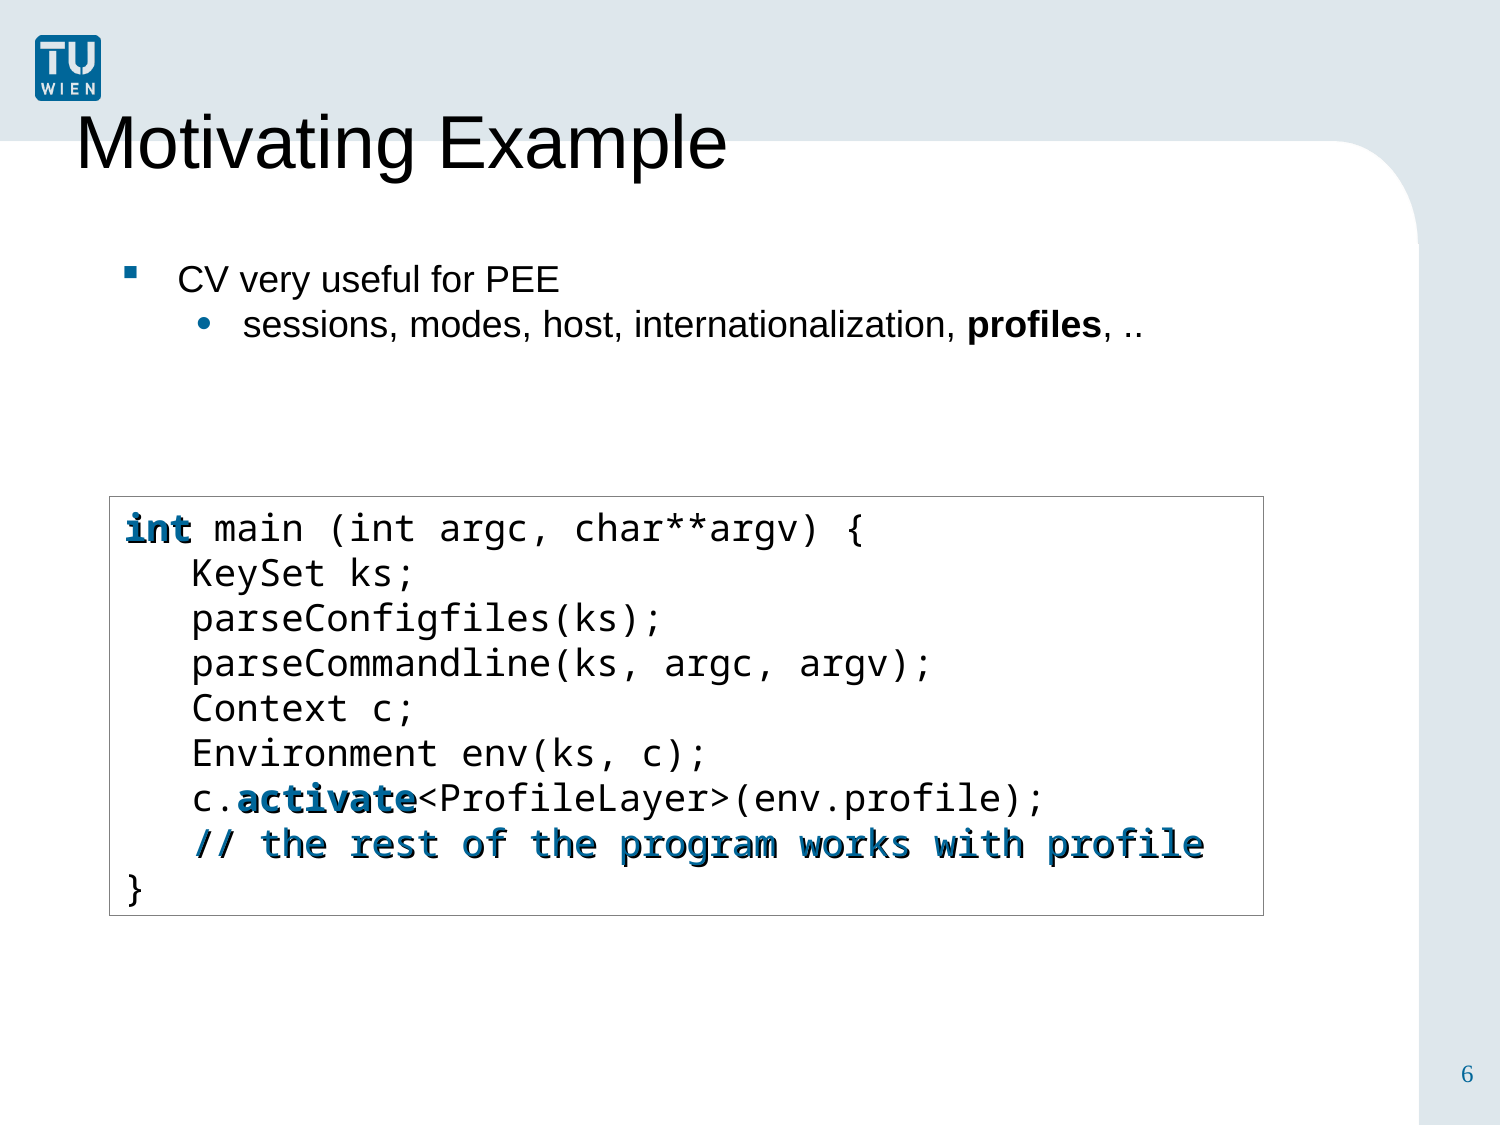

# Motivating Example
CV very useful for PEE
sessions, modes, host, internationalization, profiles, ..
int main (int argc, char**argv) {
 KeySet ks;
 parseConfigfiles(ks);
 parseCommandline(ks, argc, argv);
 Context c;
 Environment env(ks, c);
 c.activate<ProfileLayer>(env.profile);
 // the rest of the program works with profile
}
6